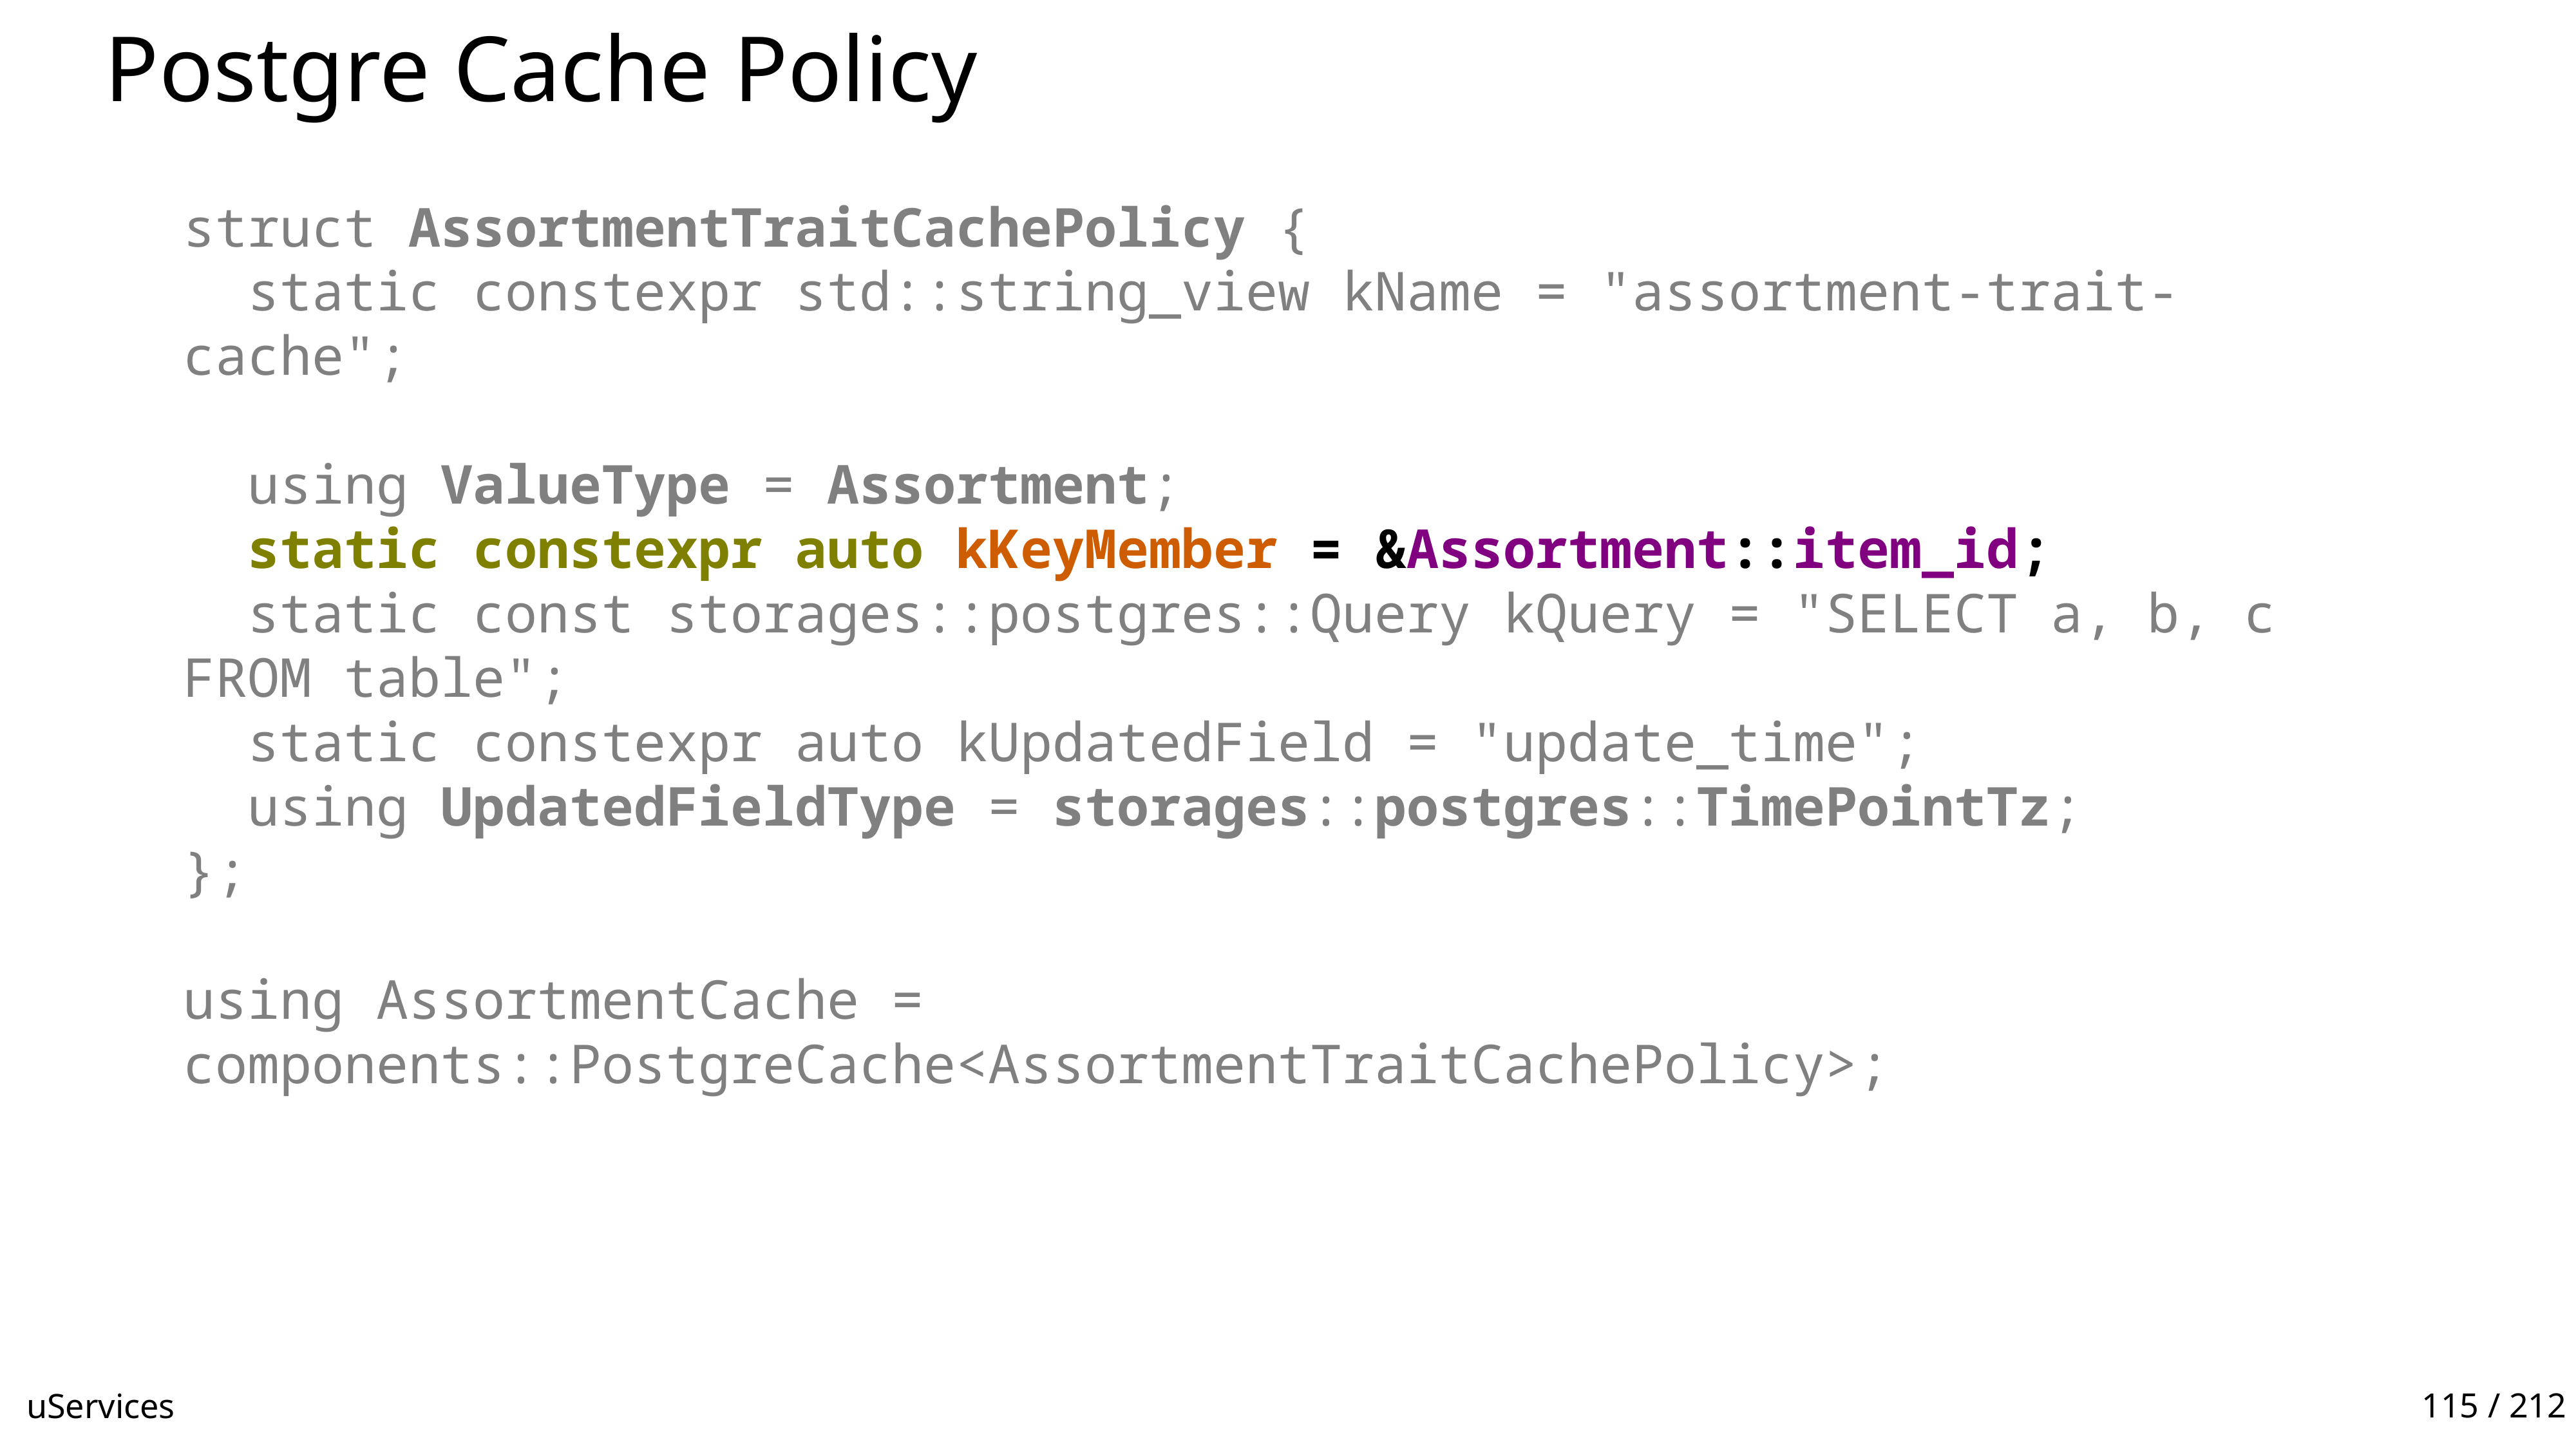

Postgre Cache Policy
struct AssortmentTraitCachePolicy {
 static constexpr std::string_view kName = "assortment-trait-cache";
 using ValueType = Assortment;
 static constexpr auto kKeyMember = &Assortment::item_id;
 static const storages::postgres::Query kQuery = "SELECT a, b, c FROM table";
 static constexpr auto kUpdatedField = "update_time";
 using UpdatedFieldType = storages::postgres::TimePointTz;
};
using AssortmentCache = components::PostgreCache<AssortmentTraitCachePolicy>;
# uServices